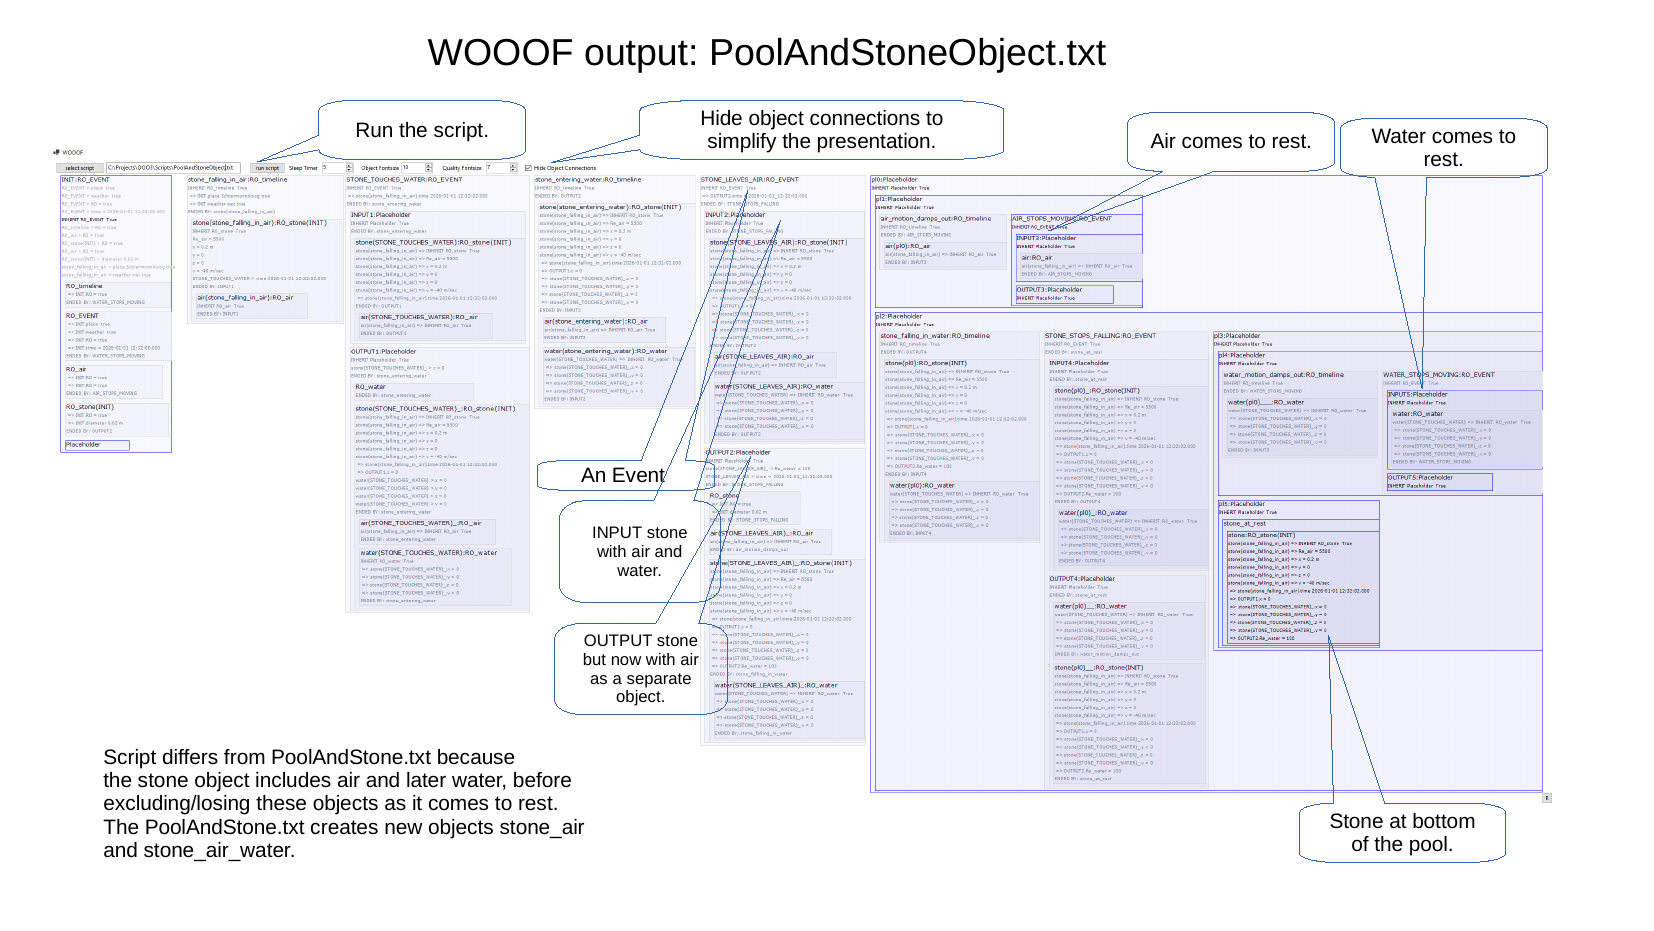

WOOOF output: PoolAndStoneObject.txt
Run the script.
Hide object connections to simplify the presentation.
Air comes to rest.
Water comes to rest.
An Event
INPUT stone with air and water.
OUTPUT stone but now with air as a separate object.
Script differs from PoolAndStone.txt because
the stone object includes air and later water, before
excluding/losing these objects as it comes to rest.
The PoolAndStone.txt creates new objects stone_air
and stone_air_water.
Stone at bottom of the pool.